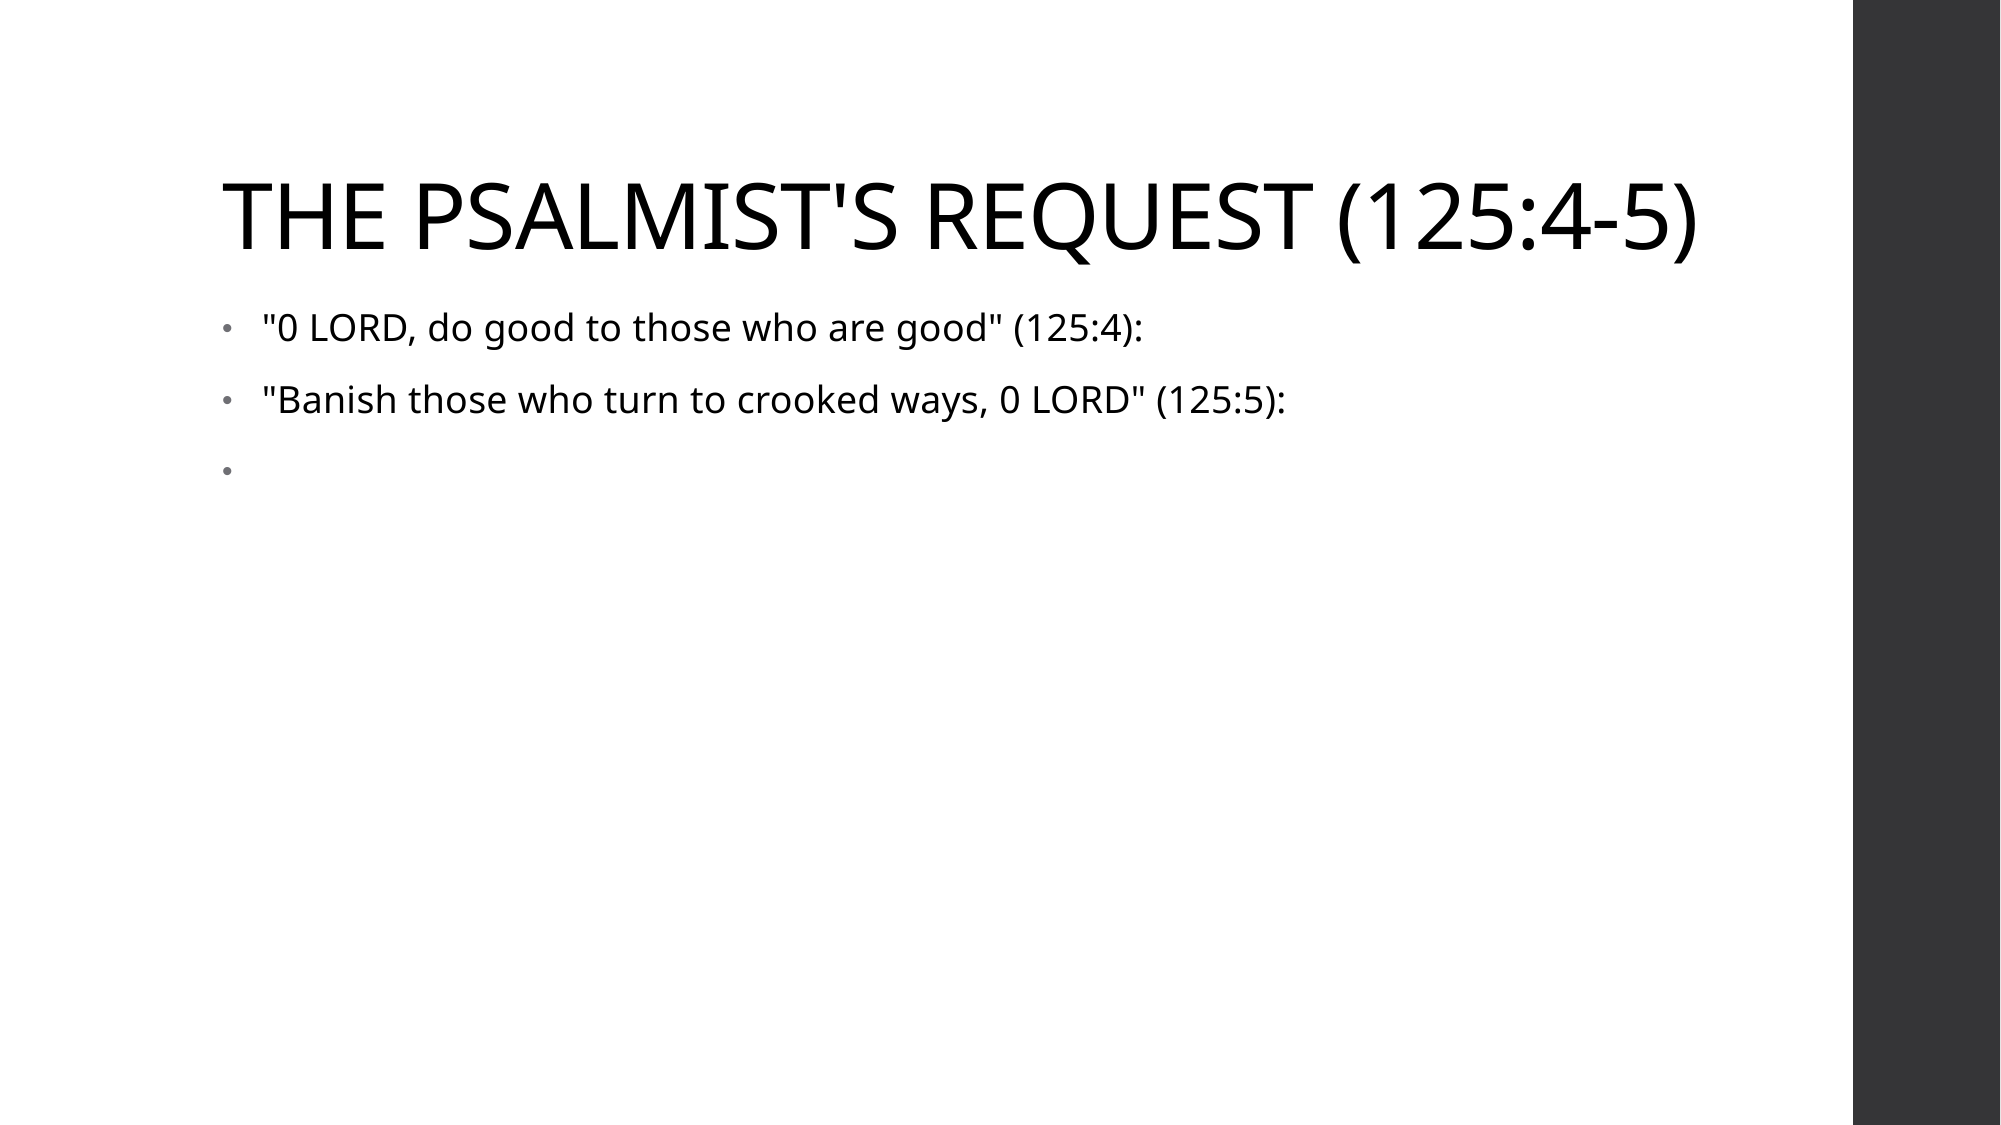

# THE PSALMIST'S REQUEST (125:4-5)
 "0 LORD, do good to those who are good" (125:4):
 "Banish those who turn to crooked ways, 0 LORD" (125:5):